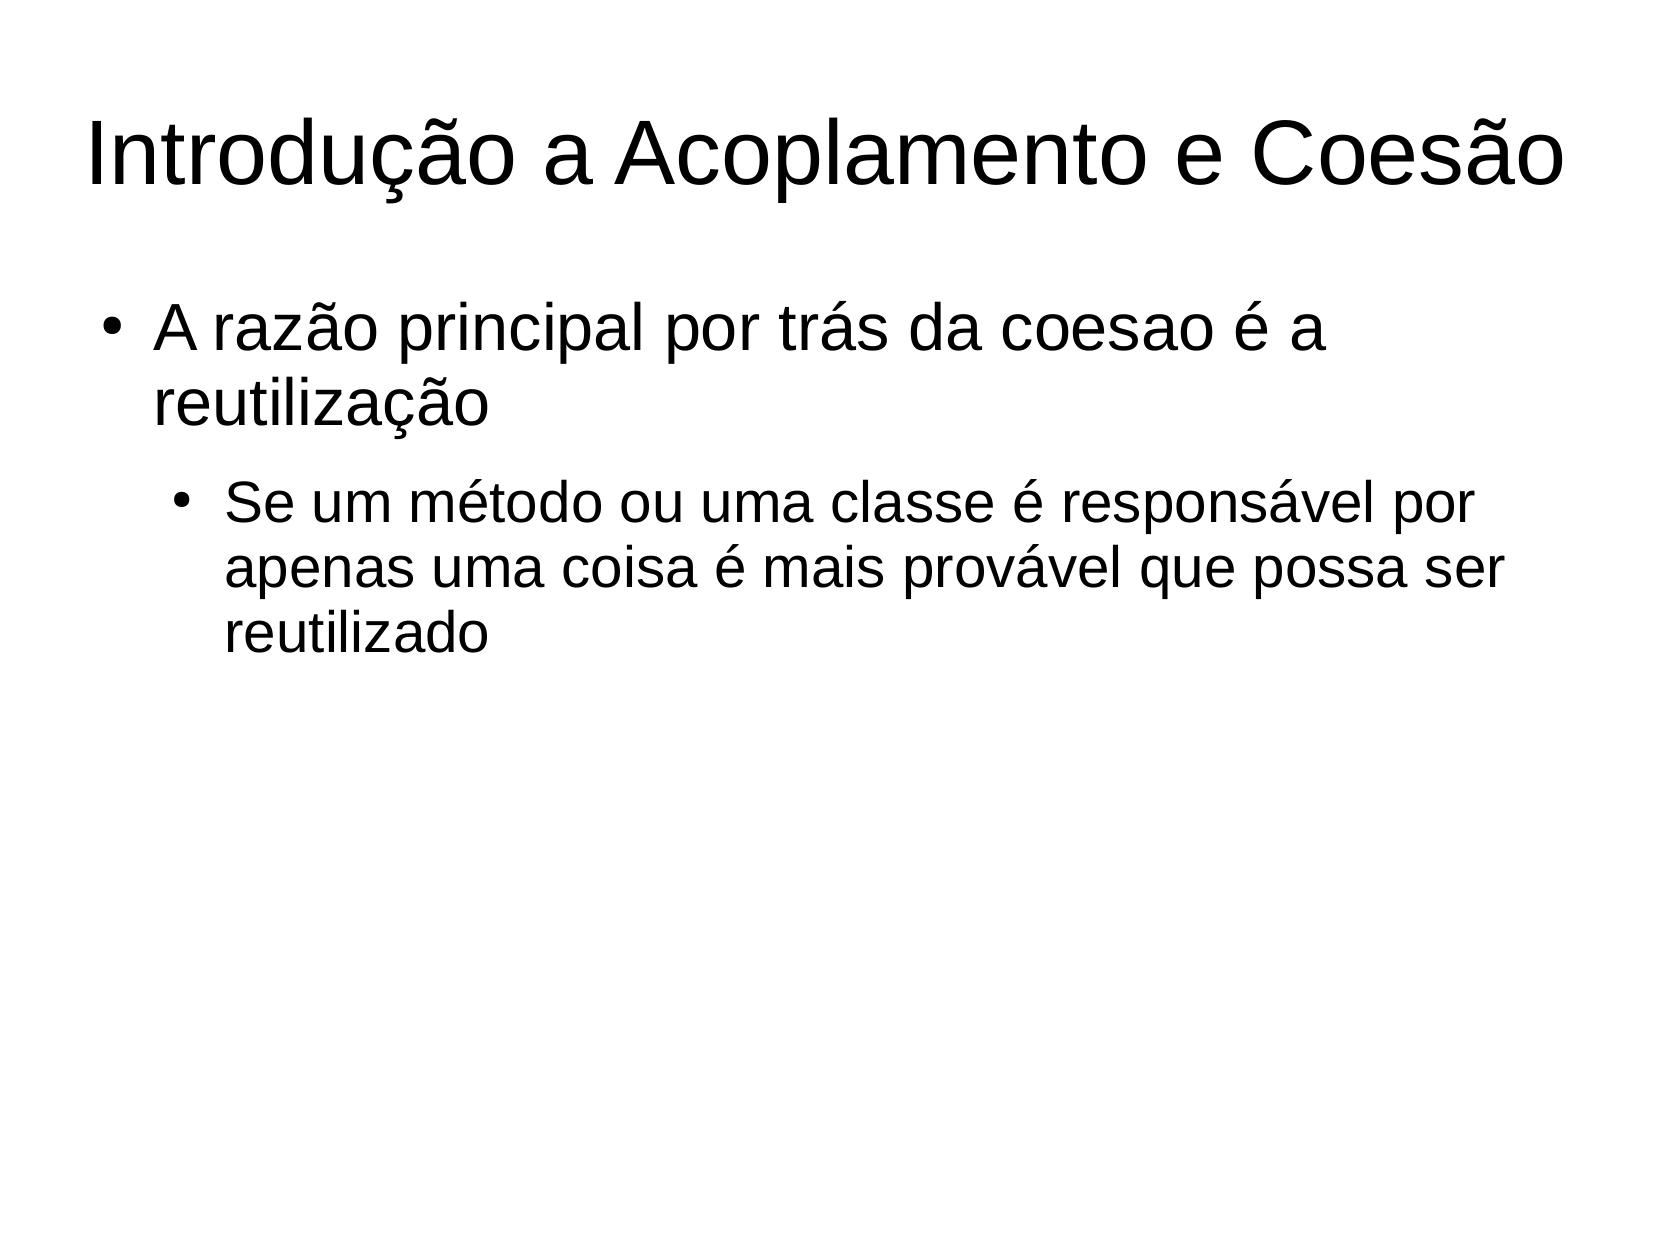

# Introdução a Acoplamento e Coesão
A razão principal por trás da coesao é a reutilização
Se um método ou uma classe é responsável por apenas uma coisa é mais provável que possa ser reutilizado